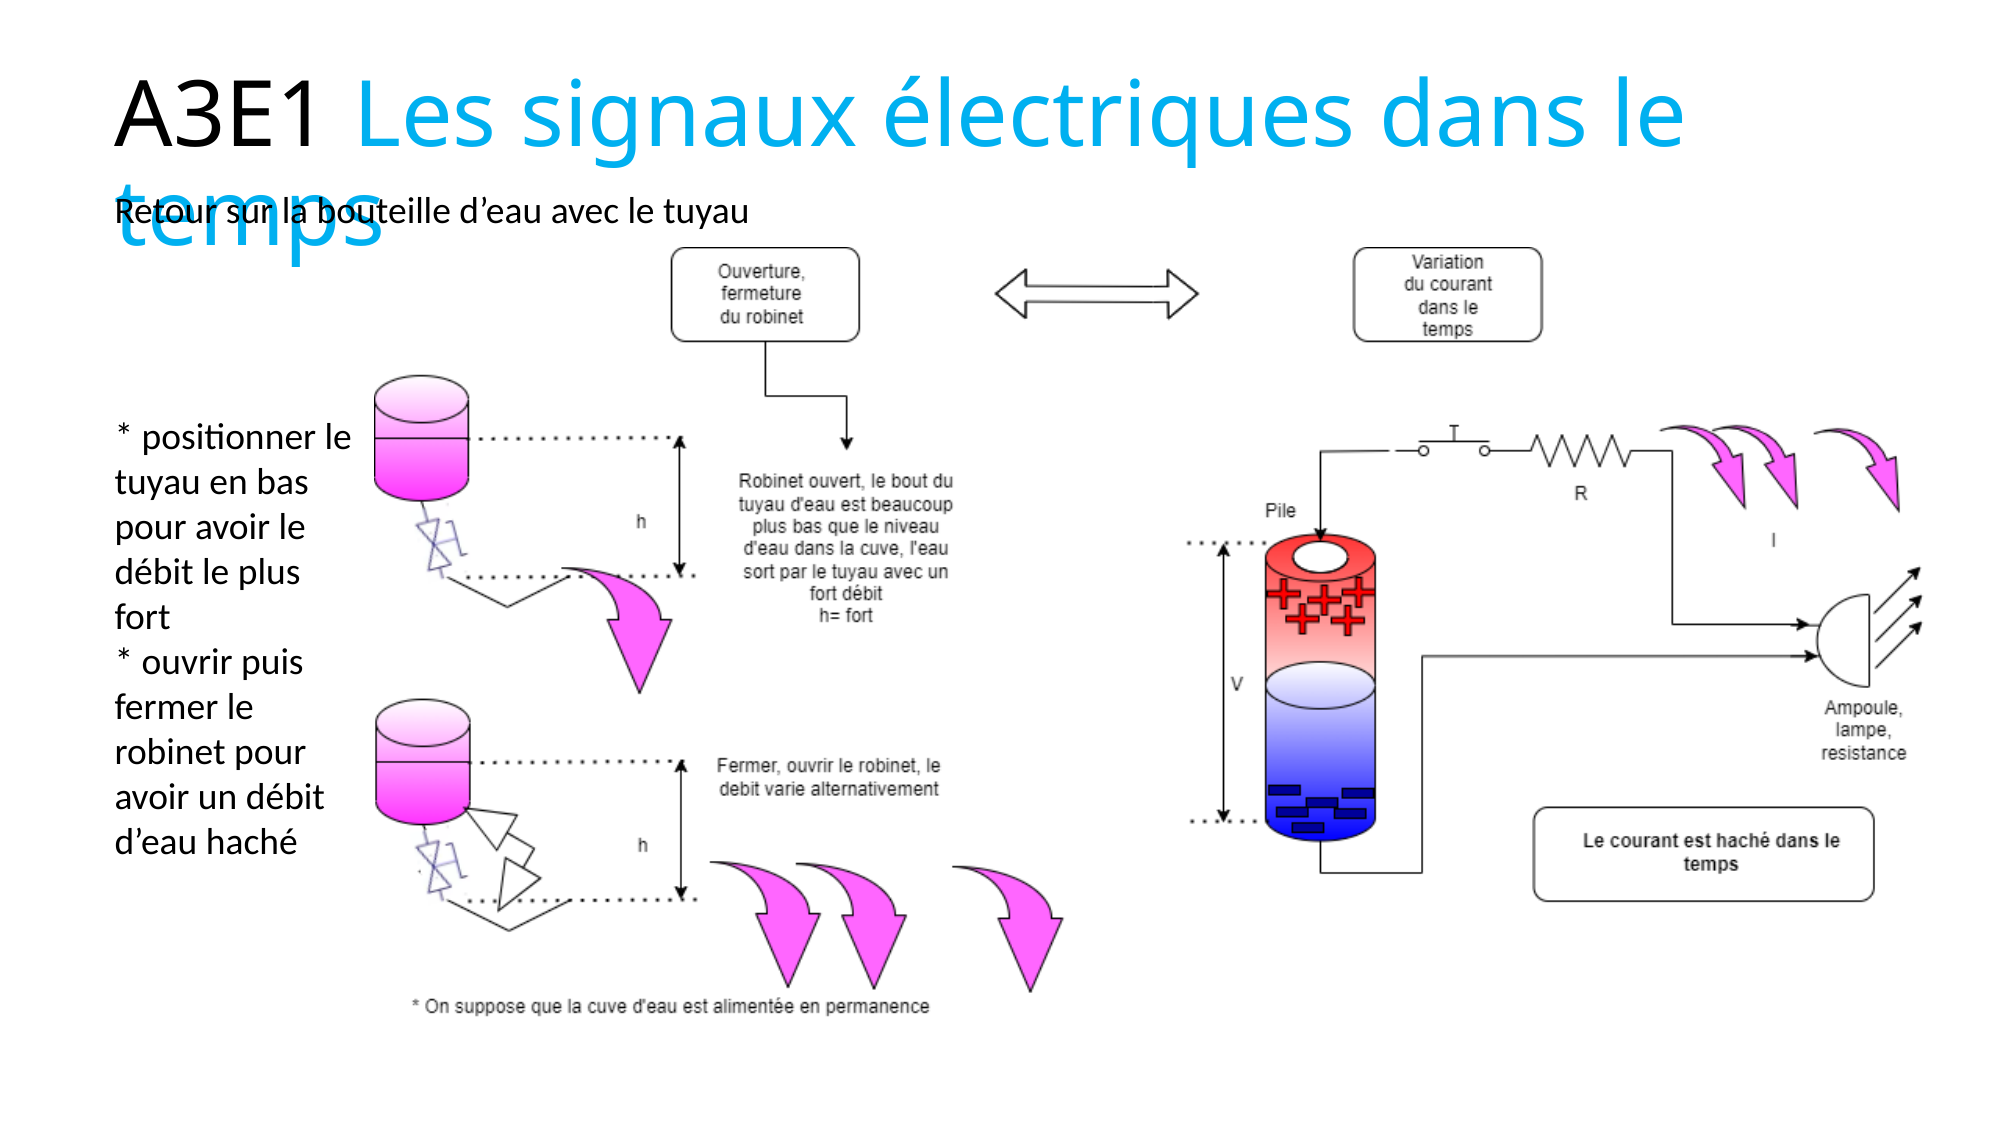

A3E1 Les signaux électriques dans le temps
Retour sur la bouteille d’eau avec le tuyau
* positionner le tuyau en bas pour avoir le débit le plus fort
* ouvrir puis fermer le robinet pour avoir un débit d’eau haché